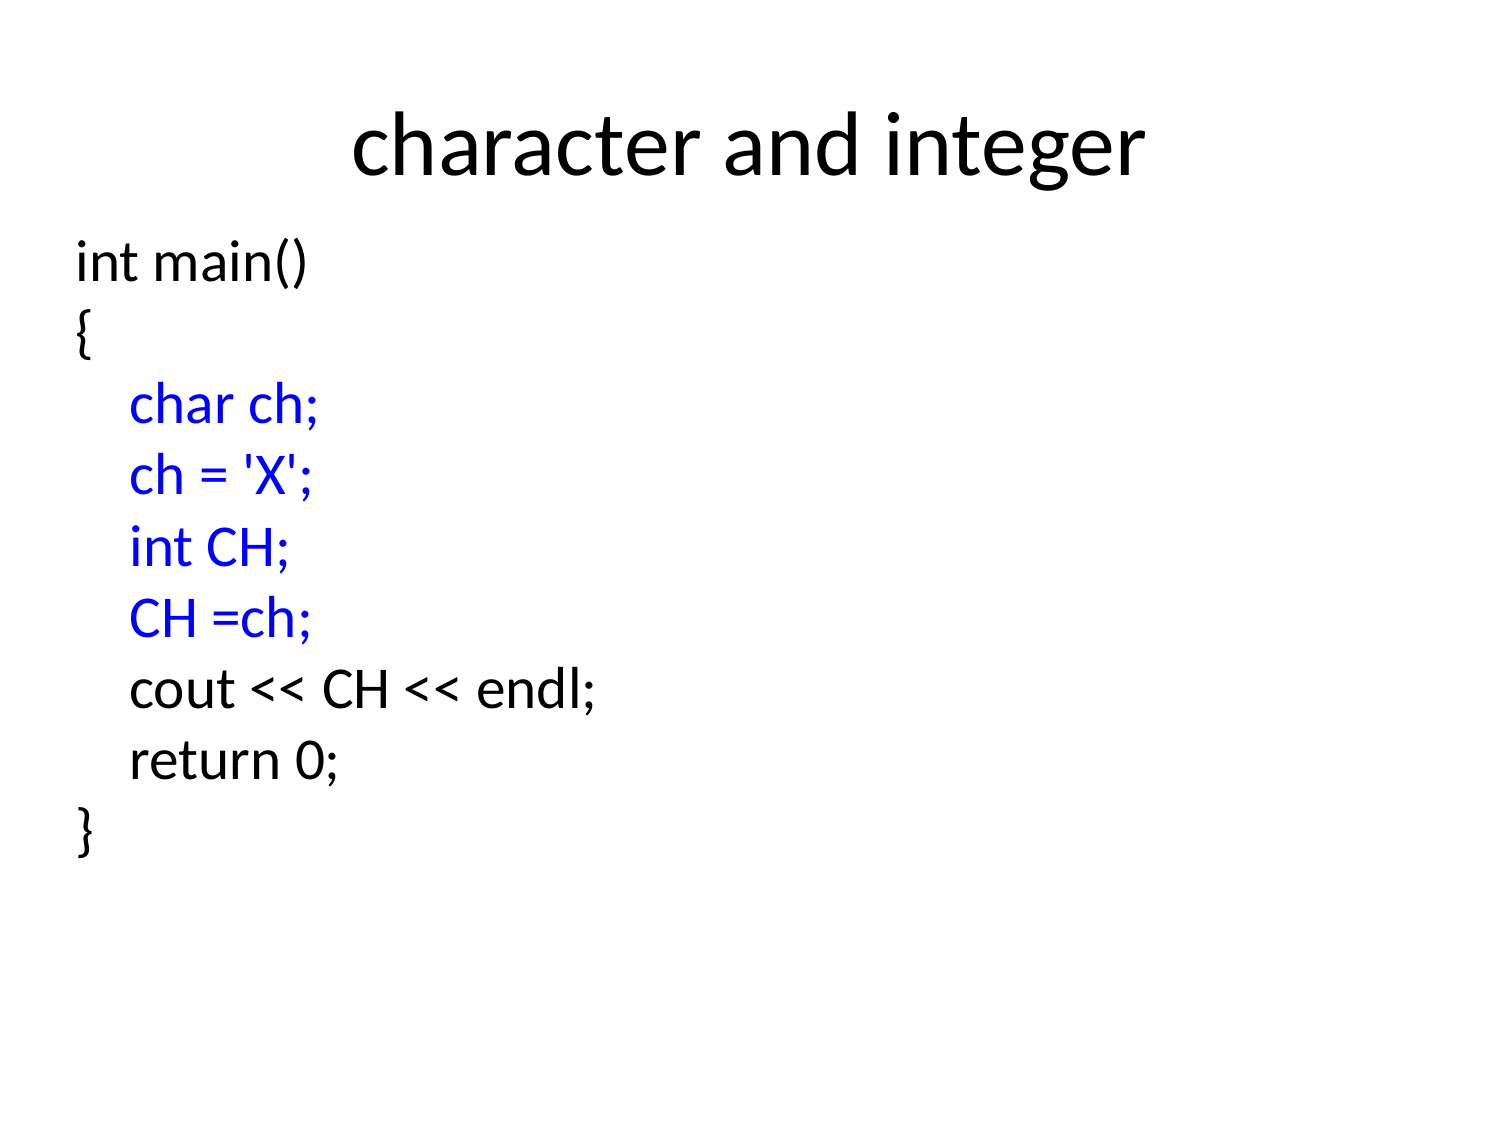

# character and integer
int main()
{
 char ch;
 ch = 'X';
 int CH;
 CH =ch;
 cout << CH << endl;
 return 0;
}